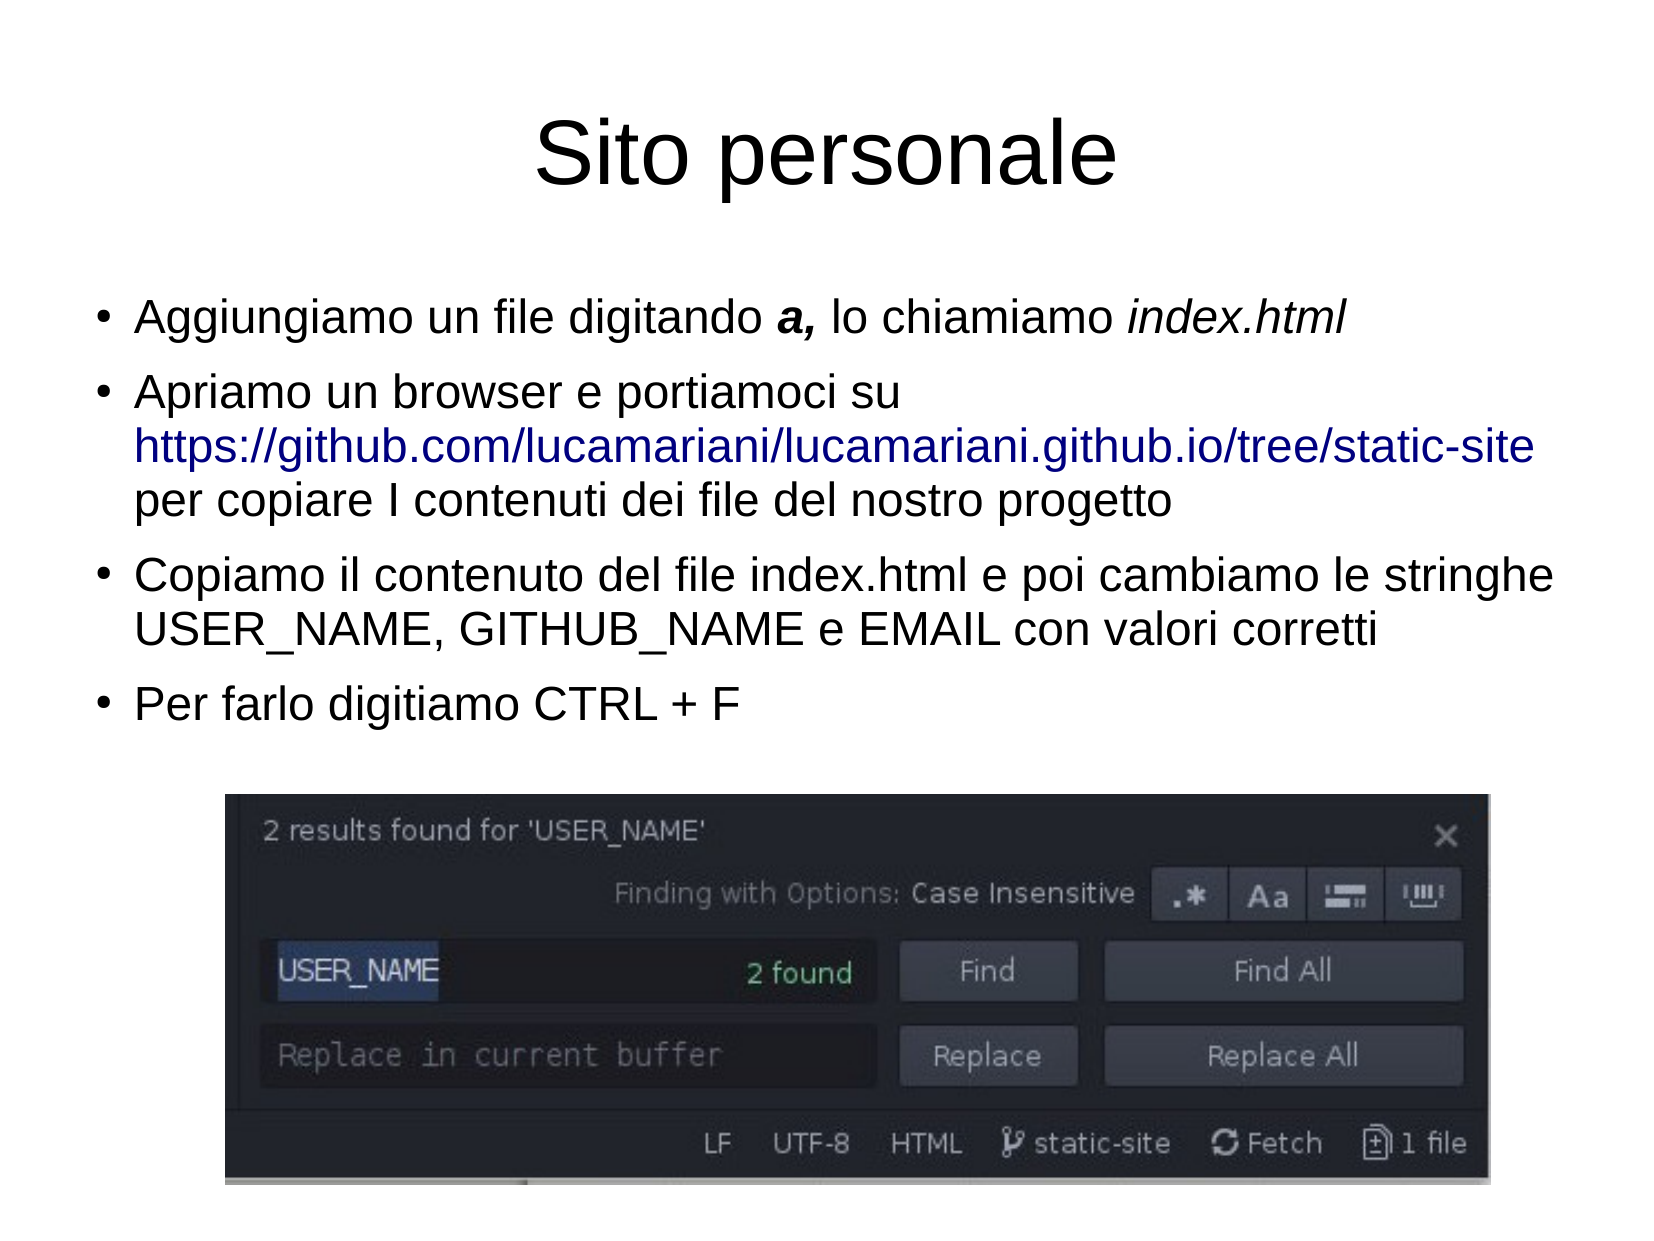

# Sito personale
Aggiungiamo un file digitando a, lo chiamiamo index.html
Apriamo un browser e portiamoci su https://github.com/lucamariani/lucamariani.github.io/tree/static-site per copiare I contenuti dei file del nostro progetto
Copiamo il contenuto del file index.html e poi cambiamo le stringhe USER_NAME, GITHUB_NAME e EMAIL con valori corretti
Per farlo digitiamo CTRL + F